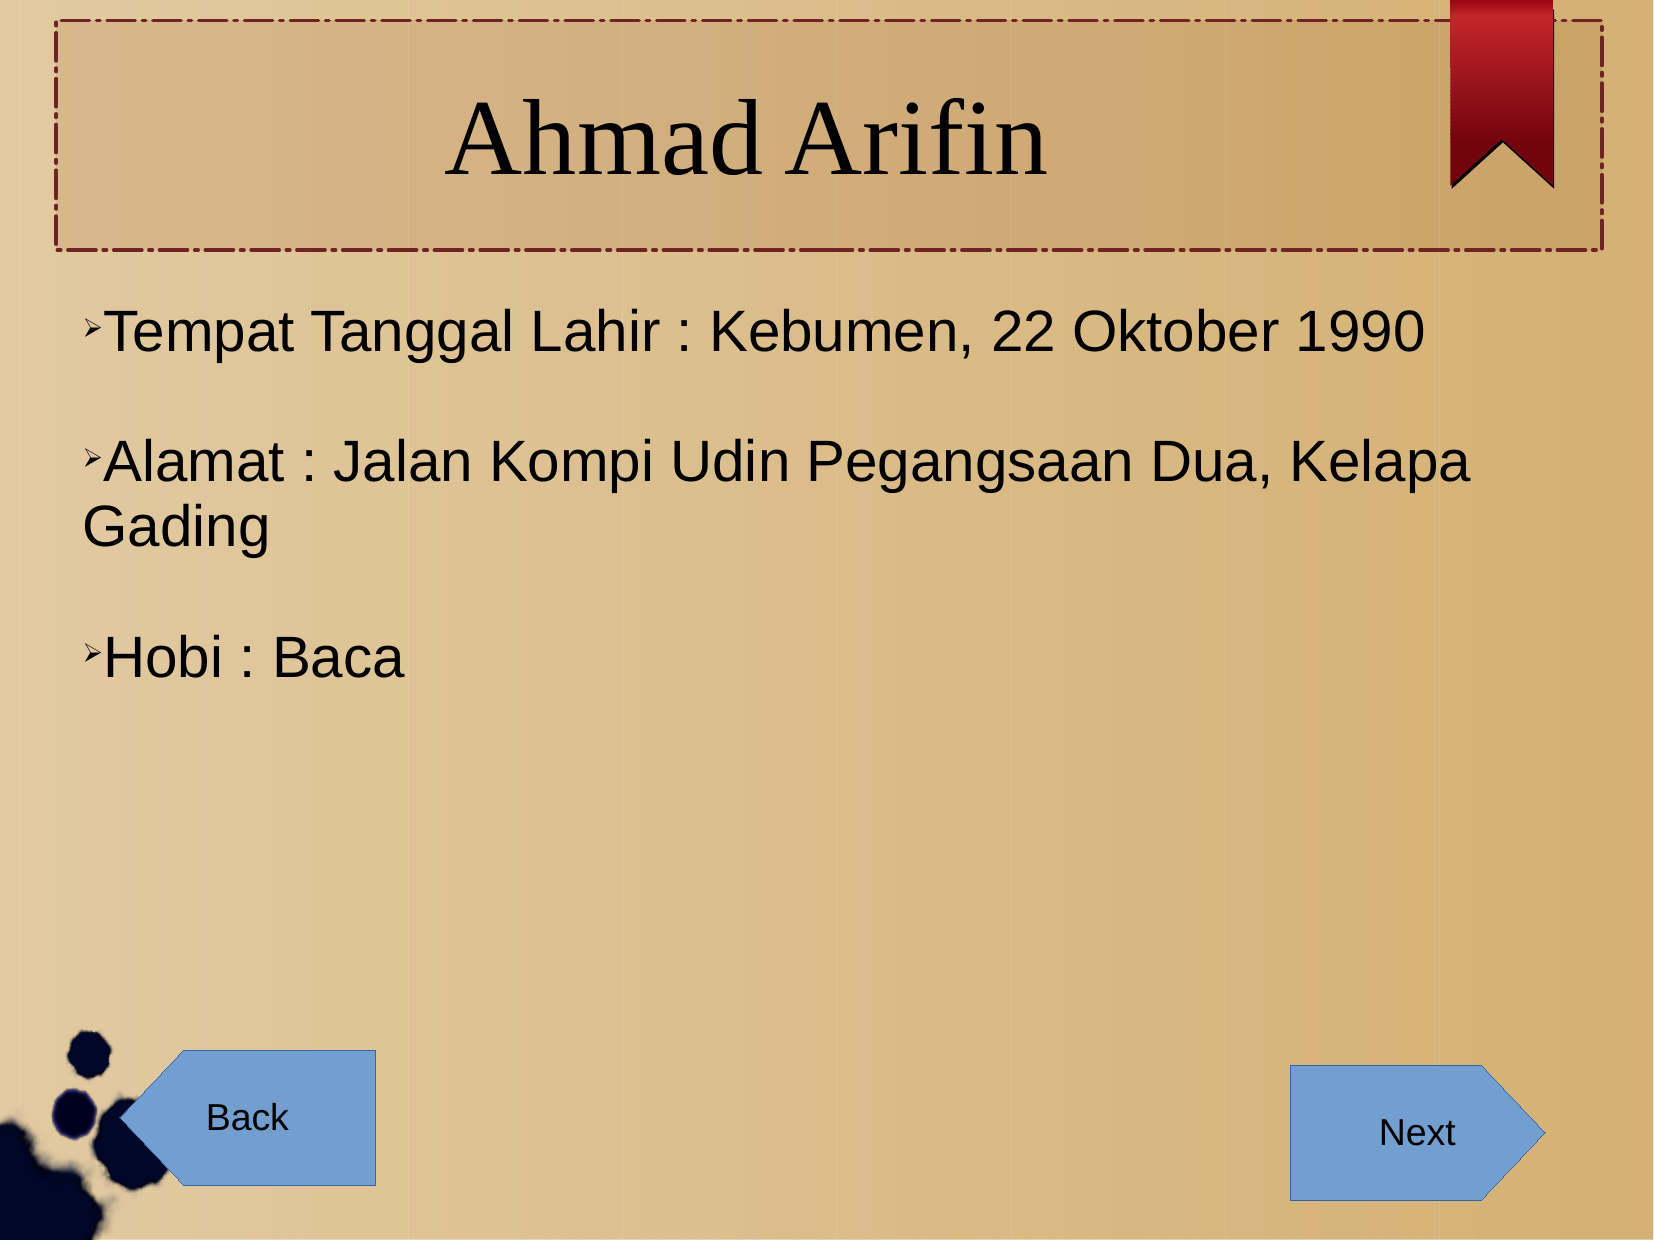

# Ahmad Arifin
Tempat Tanggal Lahir : Kebumen, 22 Oktober 1990
Alamat : Jalan Kompi Udin Pegangsaan Dua, Kelapa Gading
Hobi : Baca
Back
Next